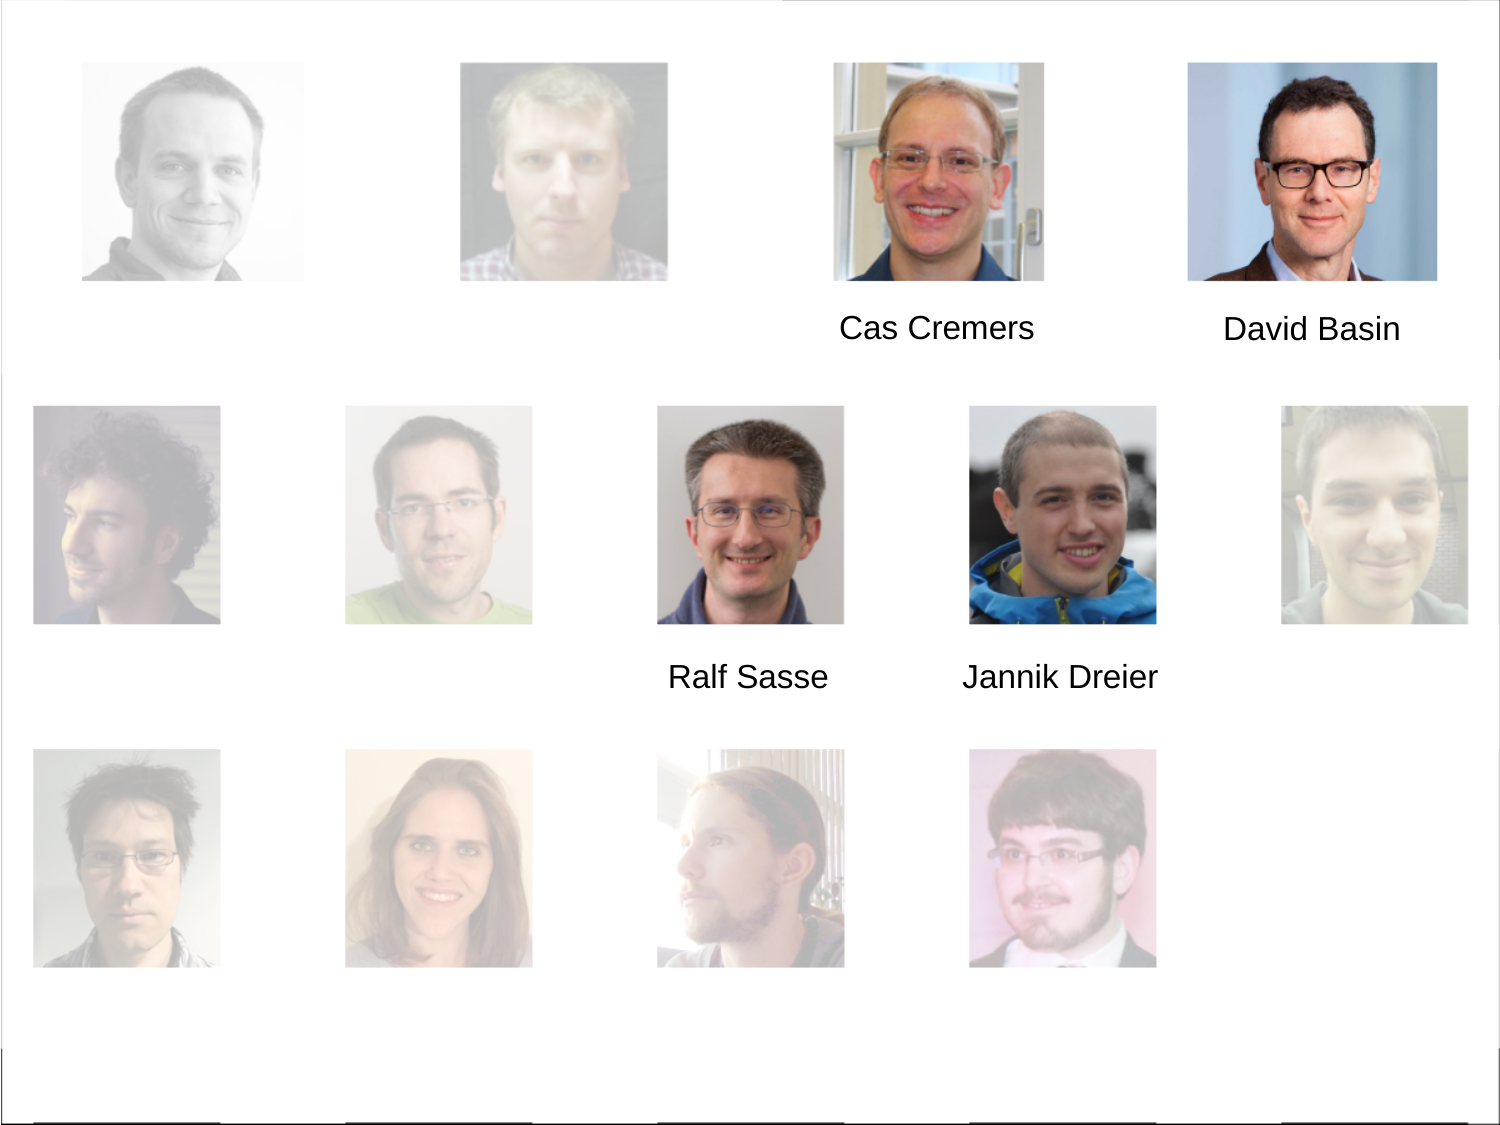

Cas Cremers
David Basin
Ralf Sasse
Jannik Dreier
10